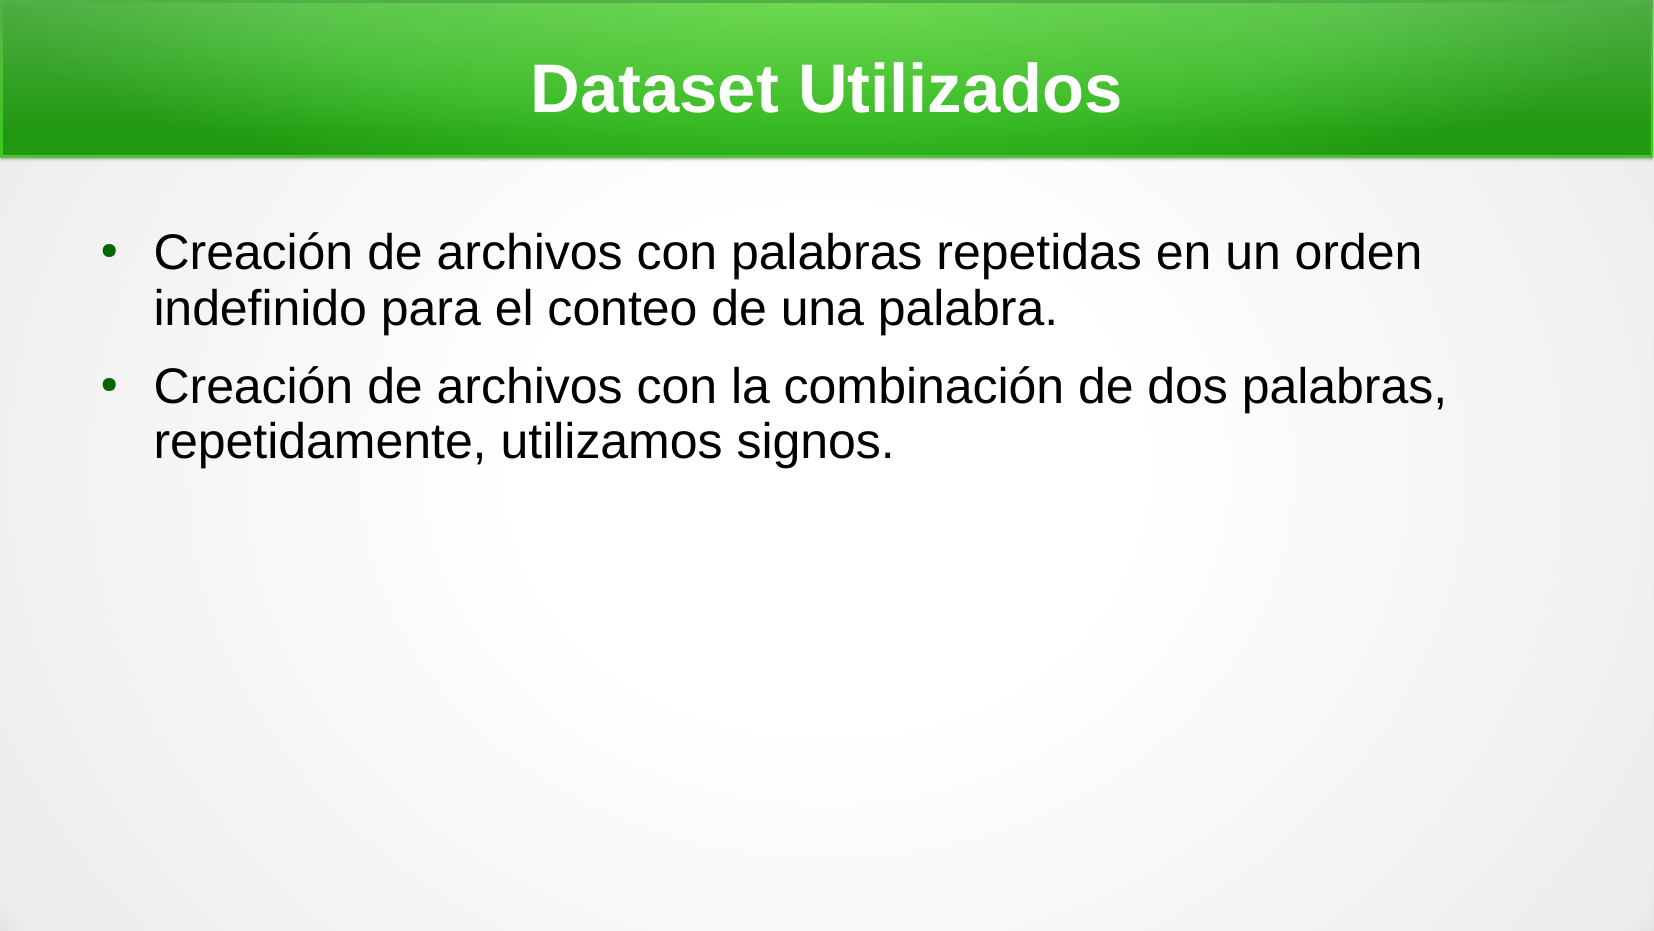

# Dataset Utilizados
Creación de archivos con palabras repetidas en un orden indefinido para el conteo de una palabra.
Creación de archivos con la combinación de dos palabras, repetidamente, utilizamos signos.